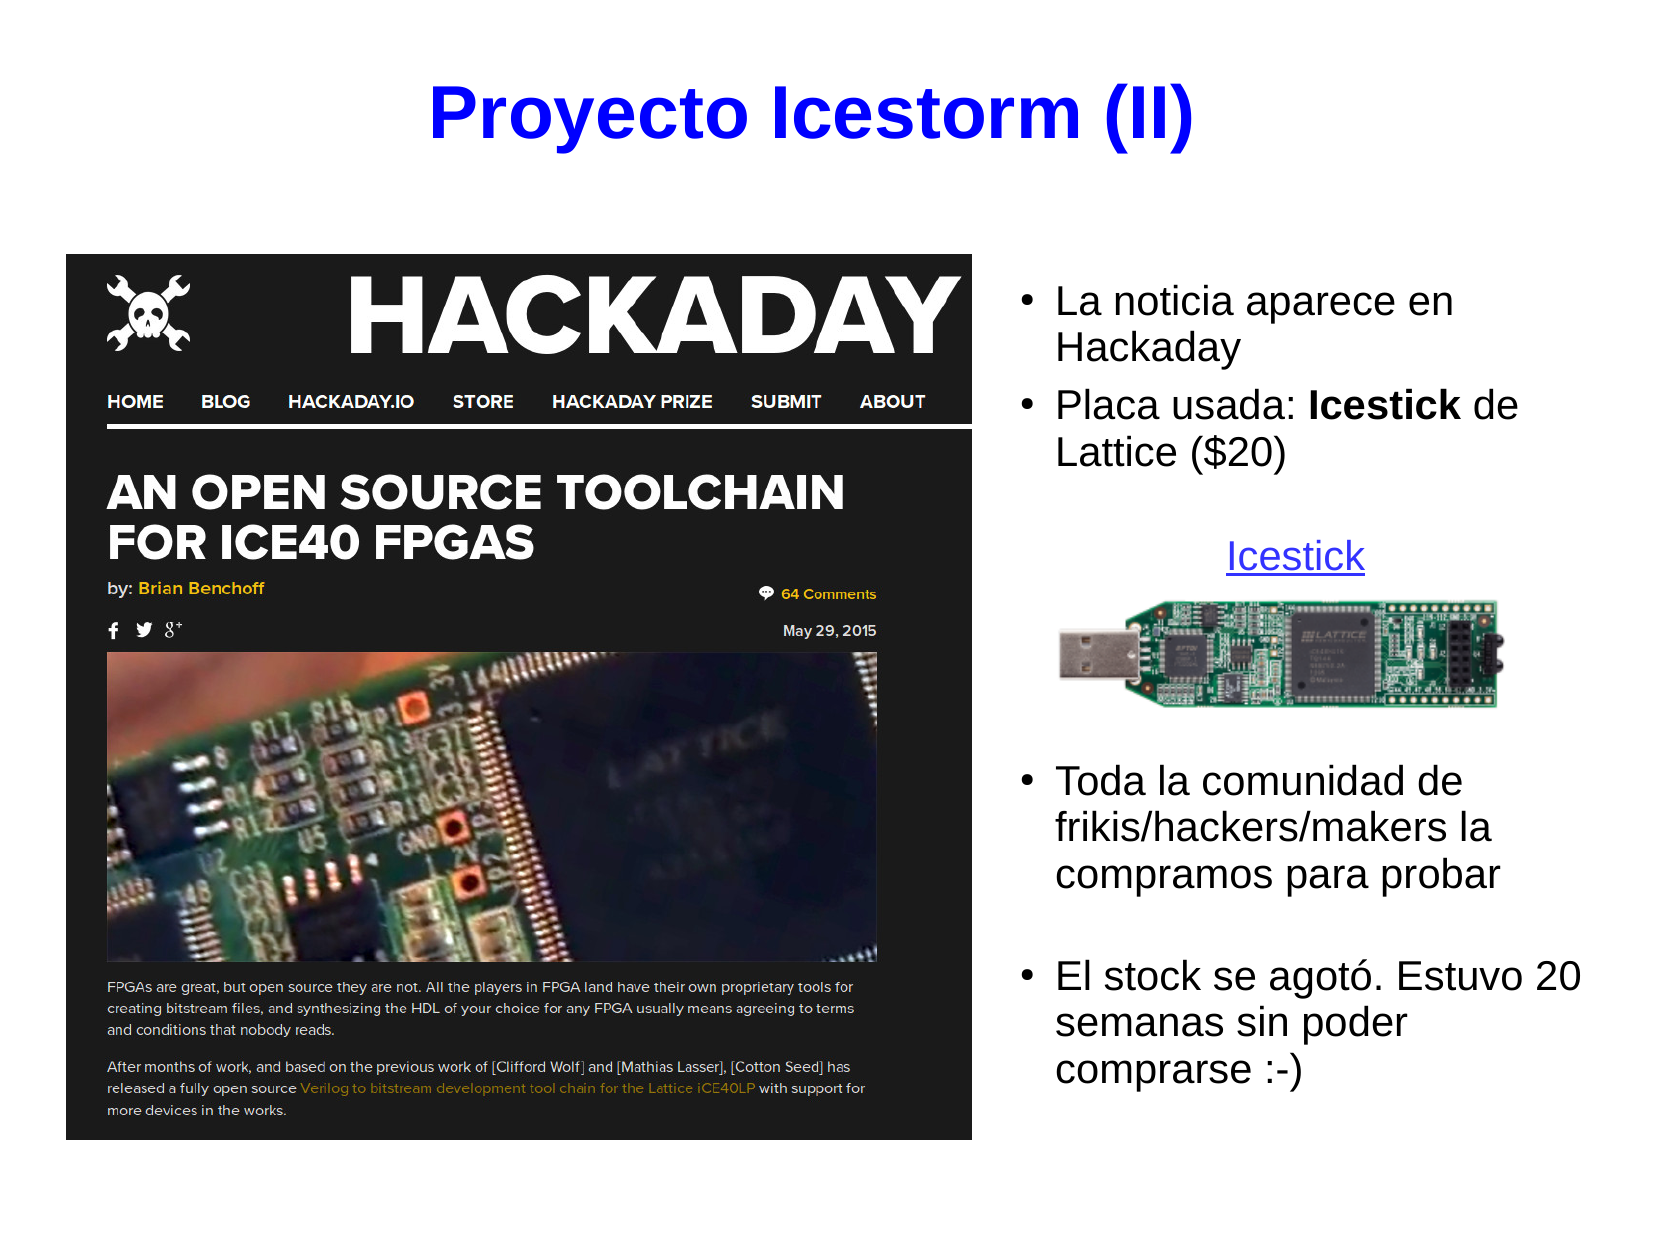

Proyecto Icestorm (II)
La noticia aparece en Hackaday
Placa usada: Icestick de Lattice ($20)
Icestick
Toda la comunidad de frikis/hackers/makers la compramos para probar
El stock se agotó. Estuvo 20 semanas sin poder comprarse :-)